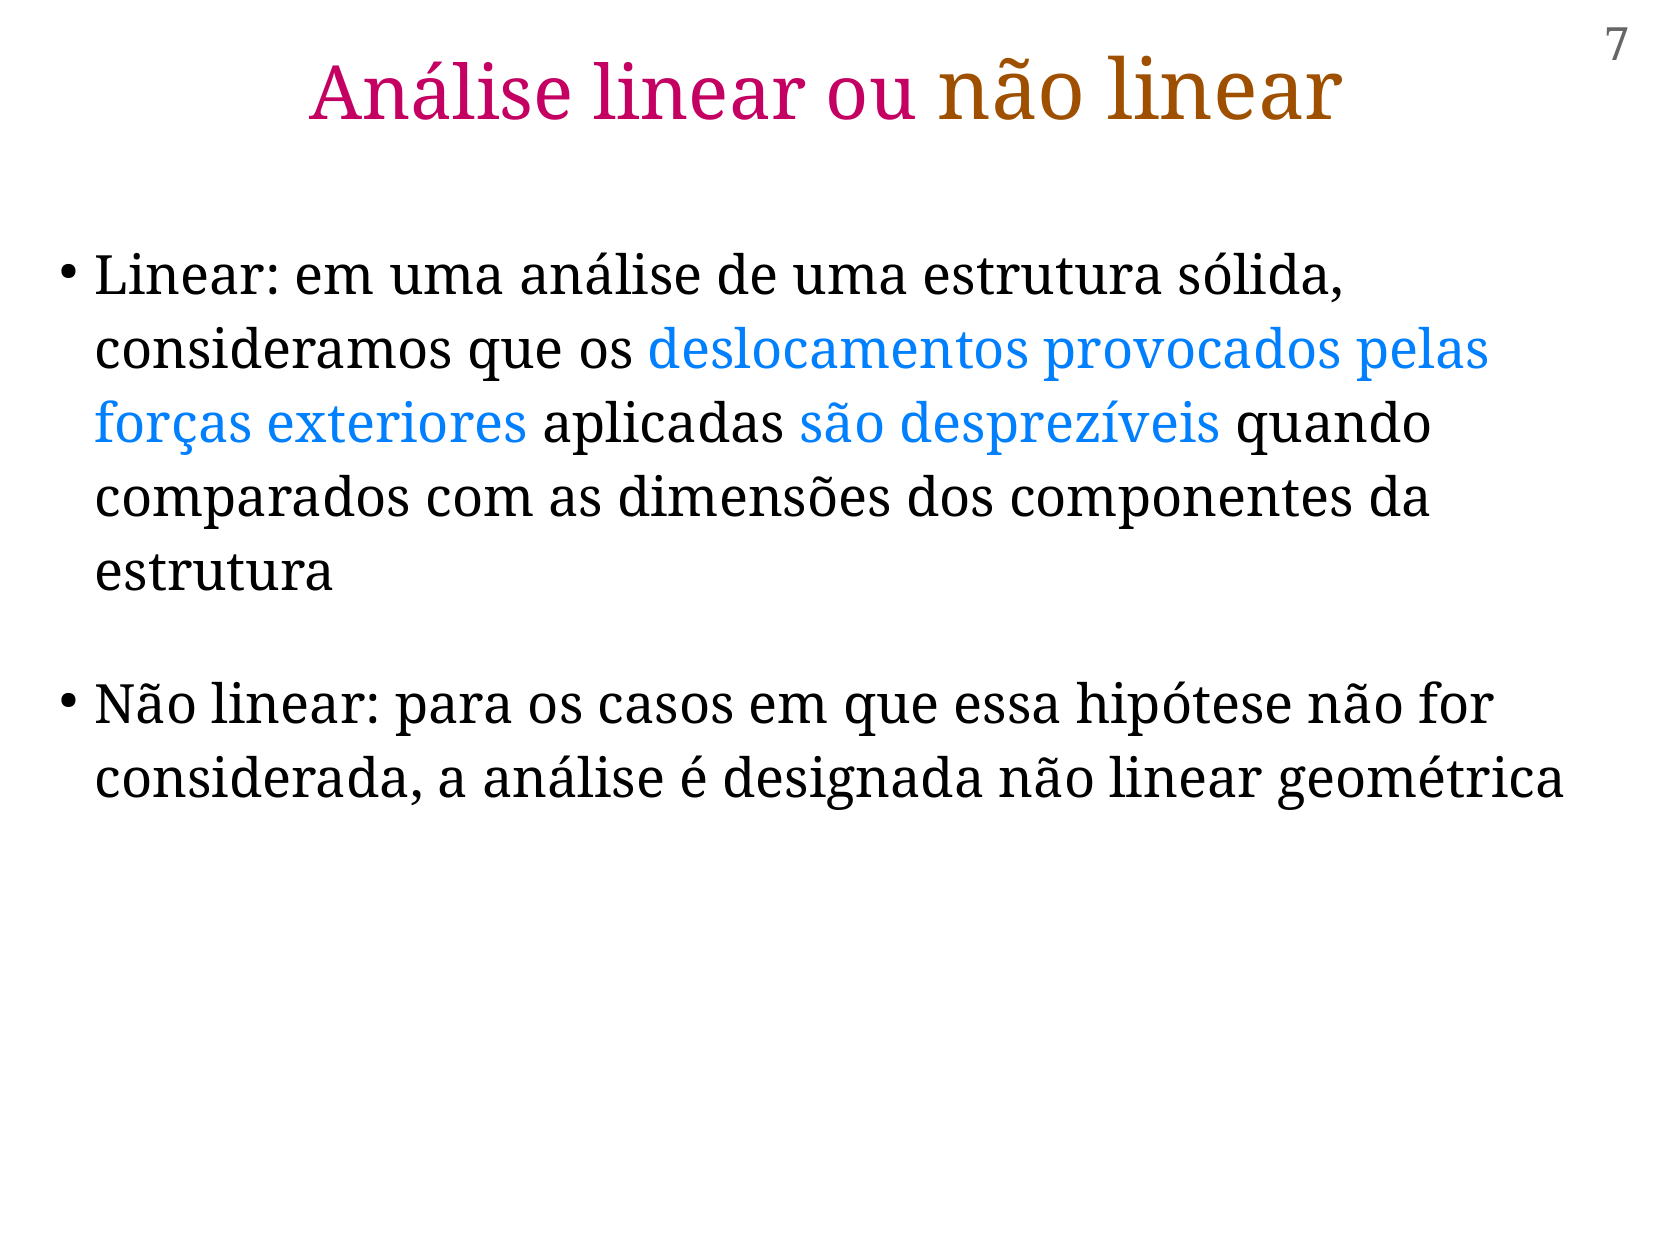

7
# Análise linear ou não linear
Linear: em uma análise de uma estrutura sólida, consideramos que os deslocamentos provocados pelas forças exteriores aplicadas são desprezíveis quando comparados com as dimensões dos componentes da estrutura
Não linear: para os casos em que essa hipótese não for considerada, a análise é designada não linear geométrica